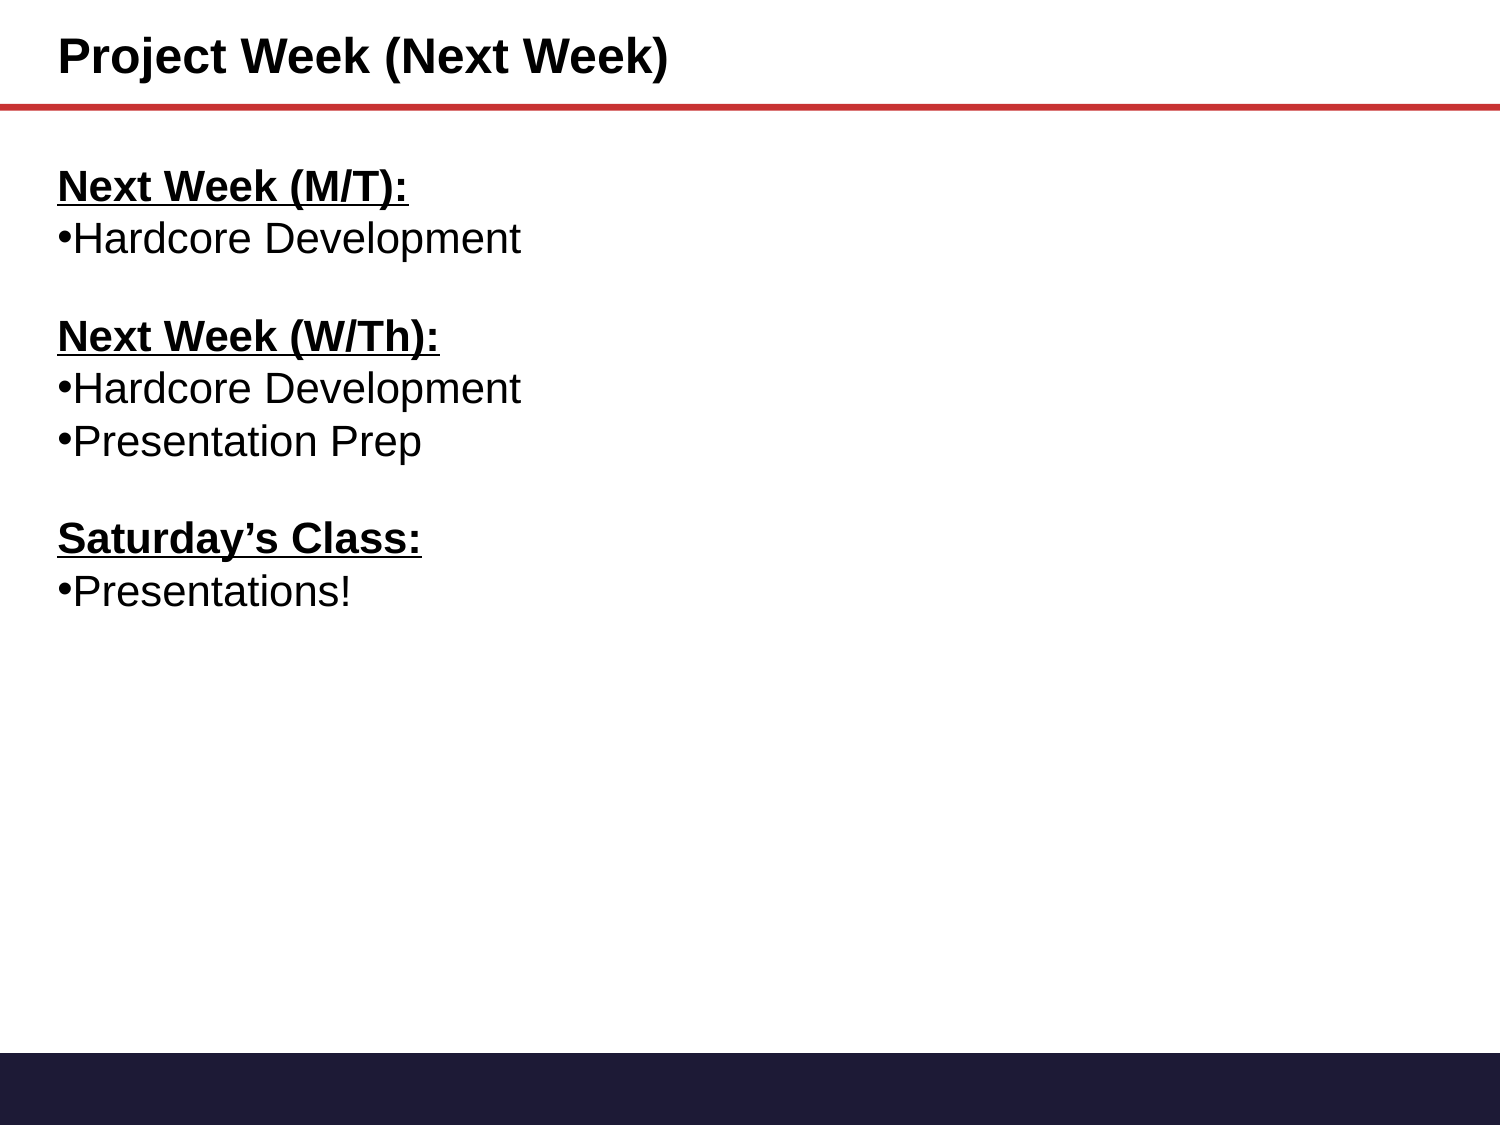

Project Week (Next Week)
Next Week (M/T):
Hardcore Development
Next Week (W/Th):
Hardcore Development
Presentation Prep
Saturday’s Class:
Presentations!